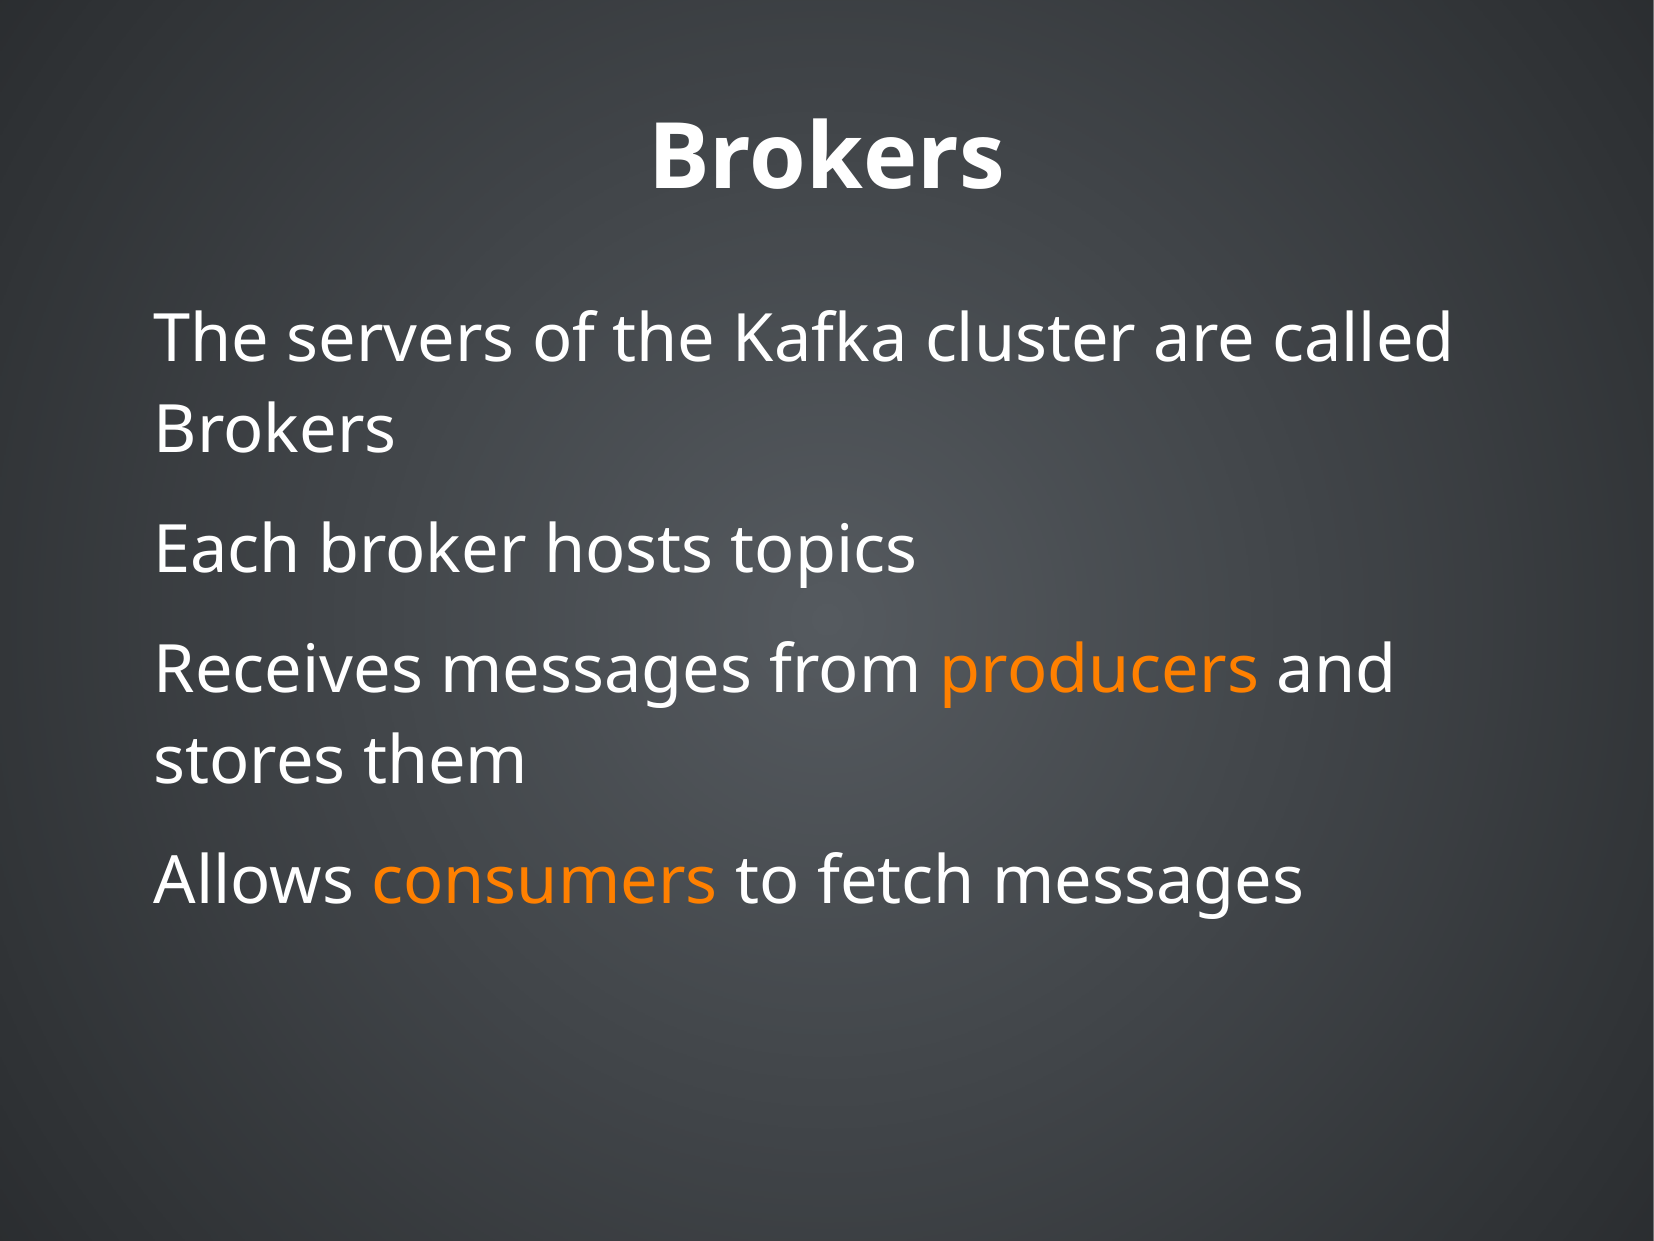

# Brokers
The servers of the Kafka cluster are called Brokers
Each broker hosts topics
Receives messages from producers and stores them
Allows consumers to fetch messages